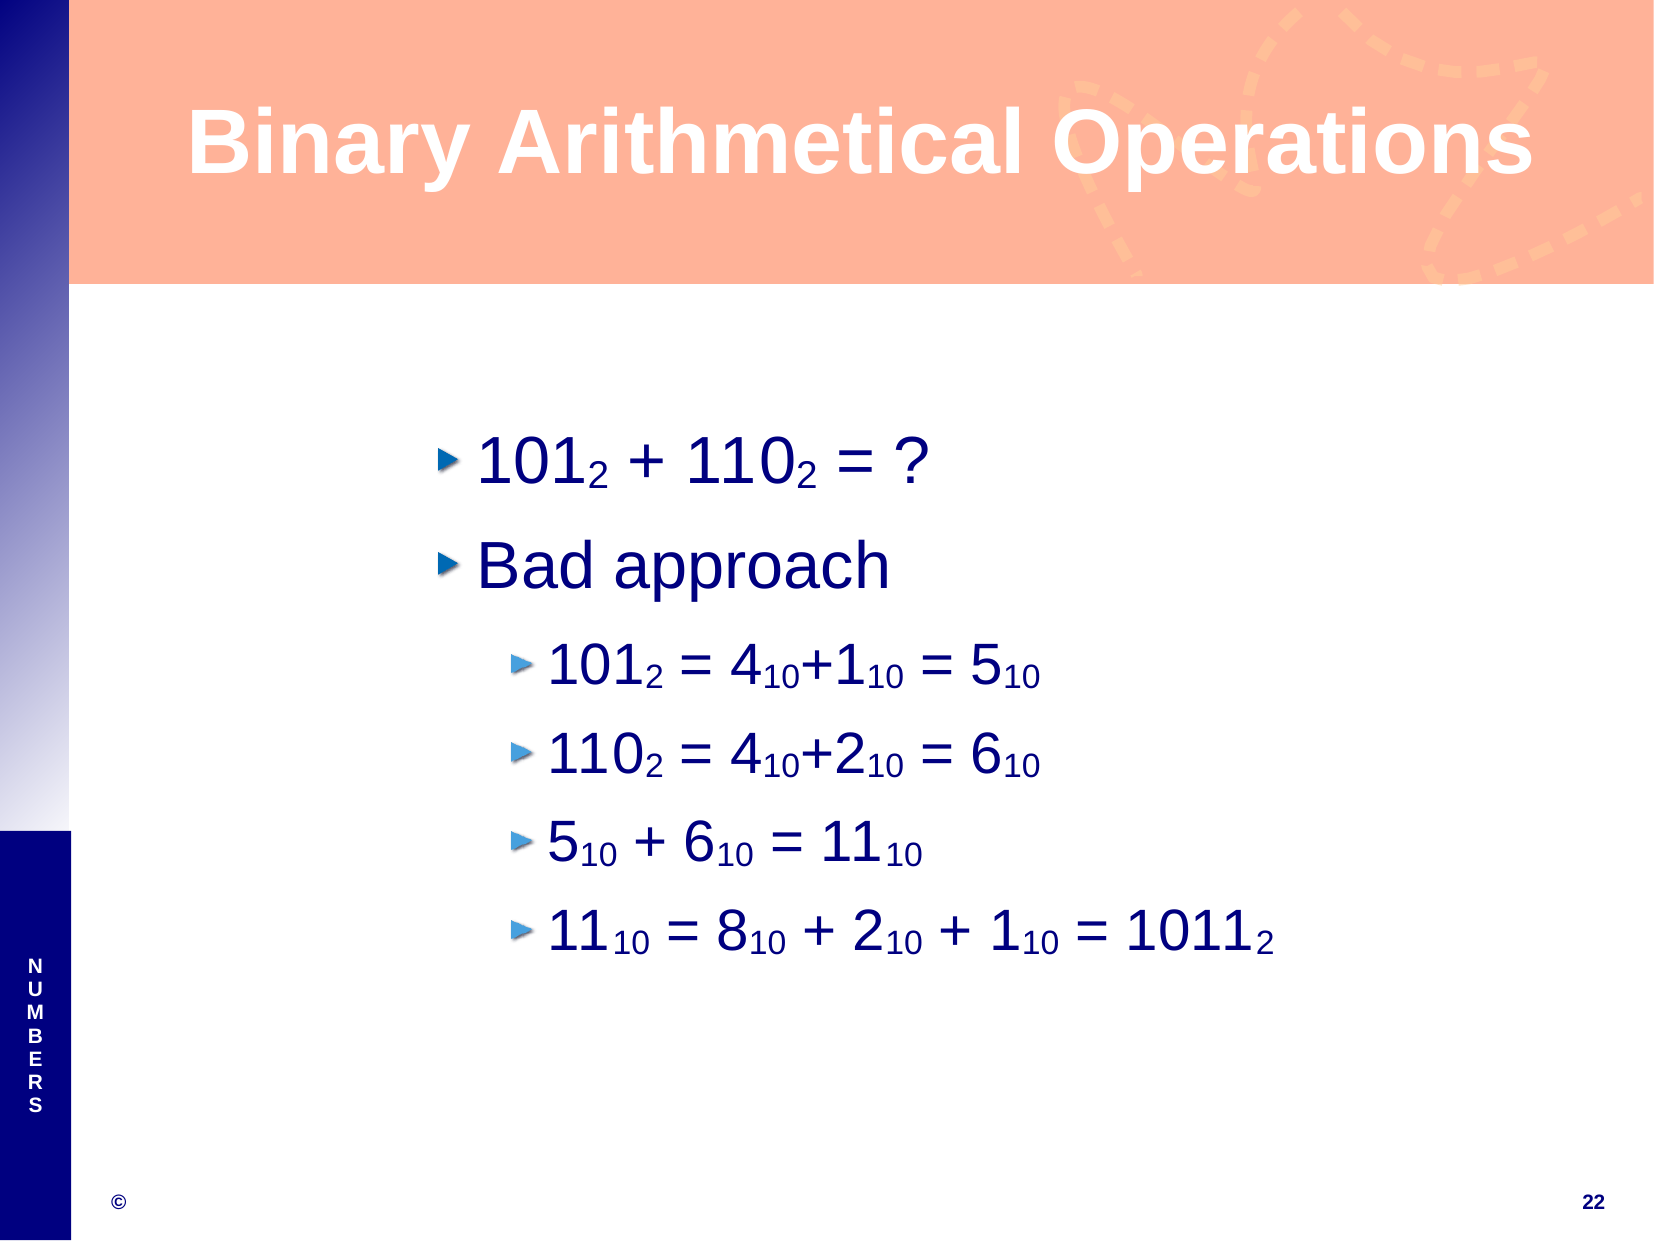

Binary Arithmetical Operations
# 1012 + 1102 = ?
Bad approach
1012 = 410+110 = 510
1102 = 410+210 = 610
510 + 610 = 1110
1110 = 810 + 210 + 110 = 10112
N
U
M
B
E
R
S